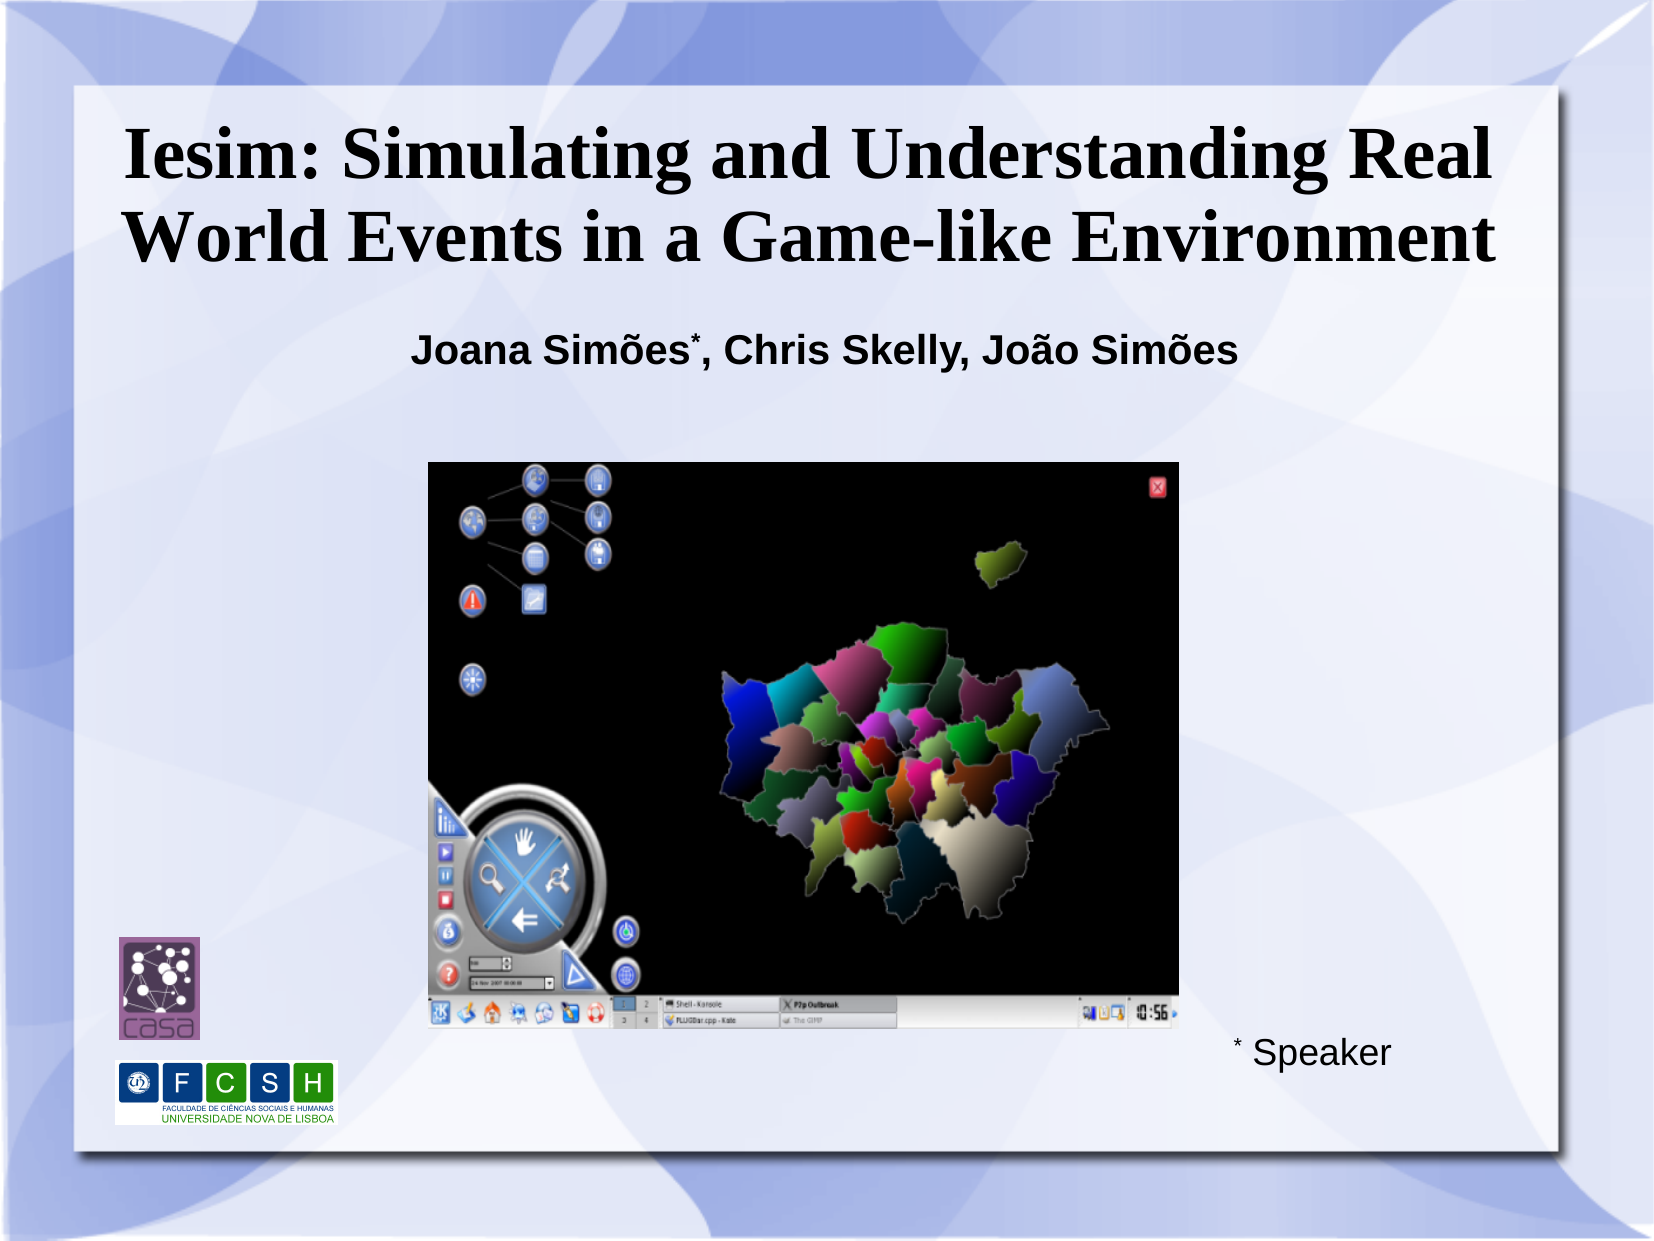

# Iesim: Simulating and Understanding Real World Events in a Game-like Environment
Joana Simões*, Chris Skelly, João Simões
* Speaker